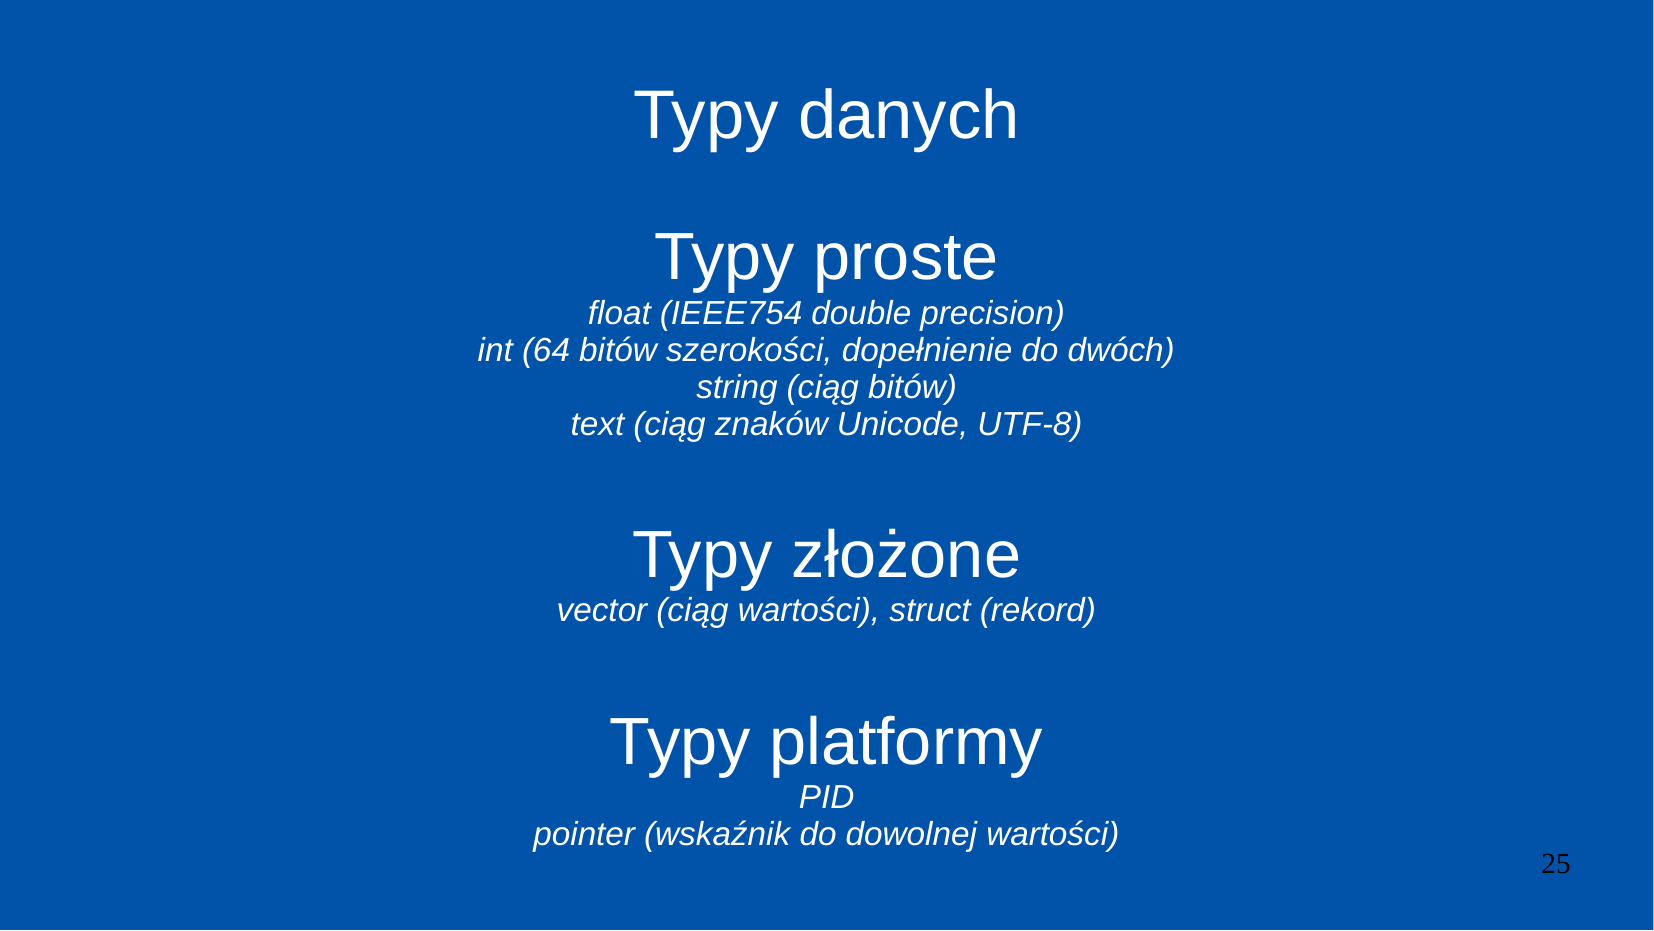

# Typy danych
Typy proste
float (IEEE754 double precision)
int (64 bitów szerokości, dopełnienie do dwóch)
string (ciąg bitów)
text (ciąg znaków Unicode, UTF-8)
Typy złożone
vector (ciąg wartości), struct (rekord)
Typy platformy
PID
pointer (wskaźnik do dowolnej wartości)
25